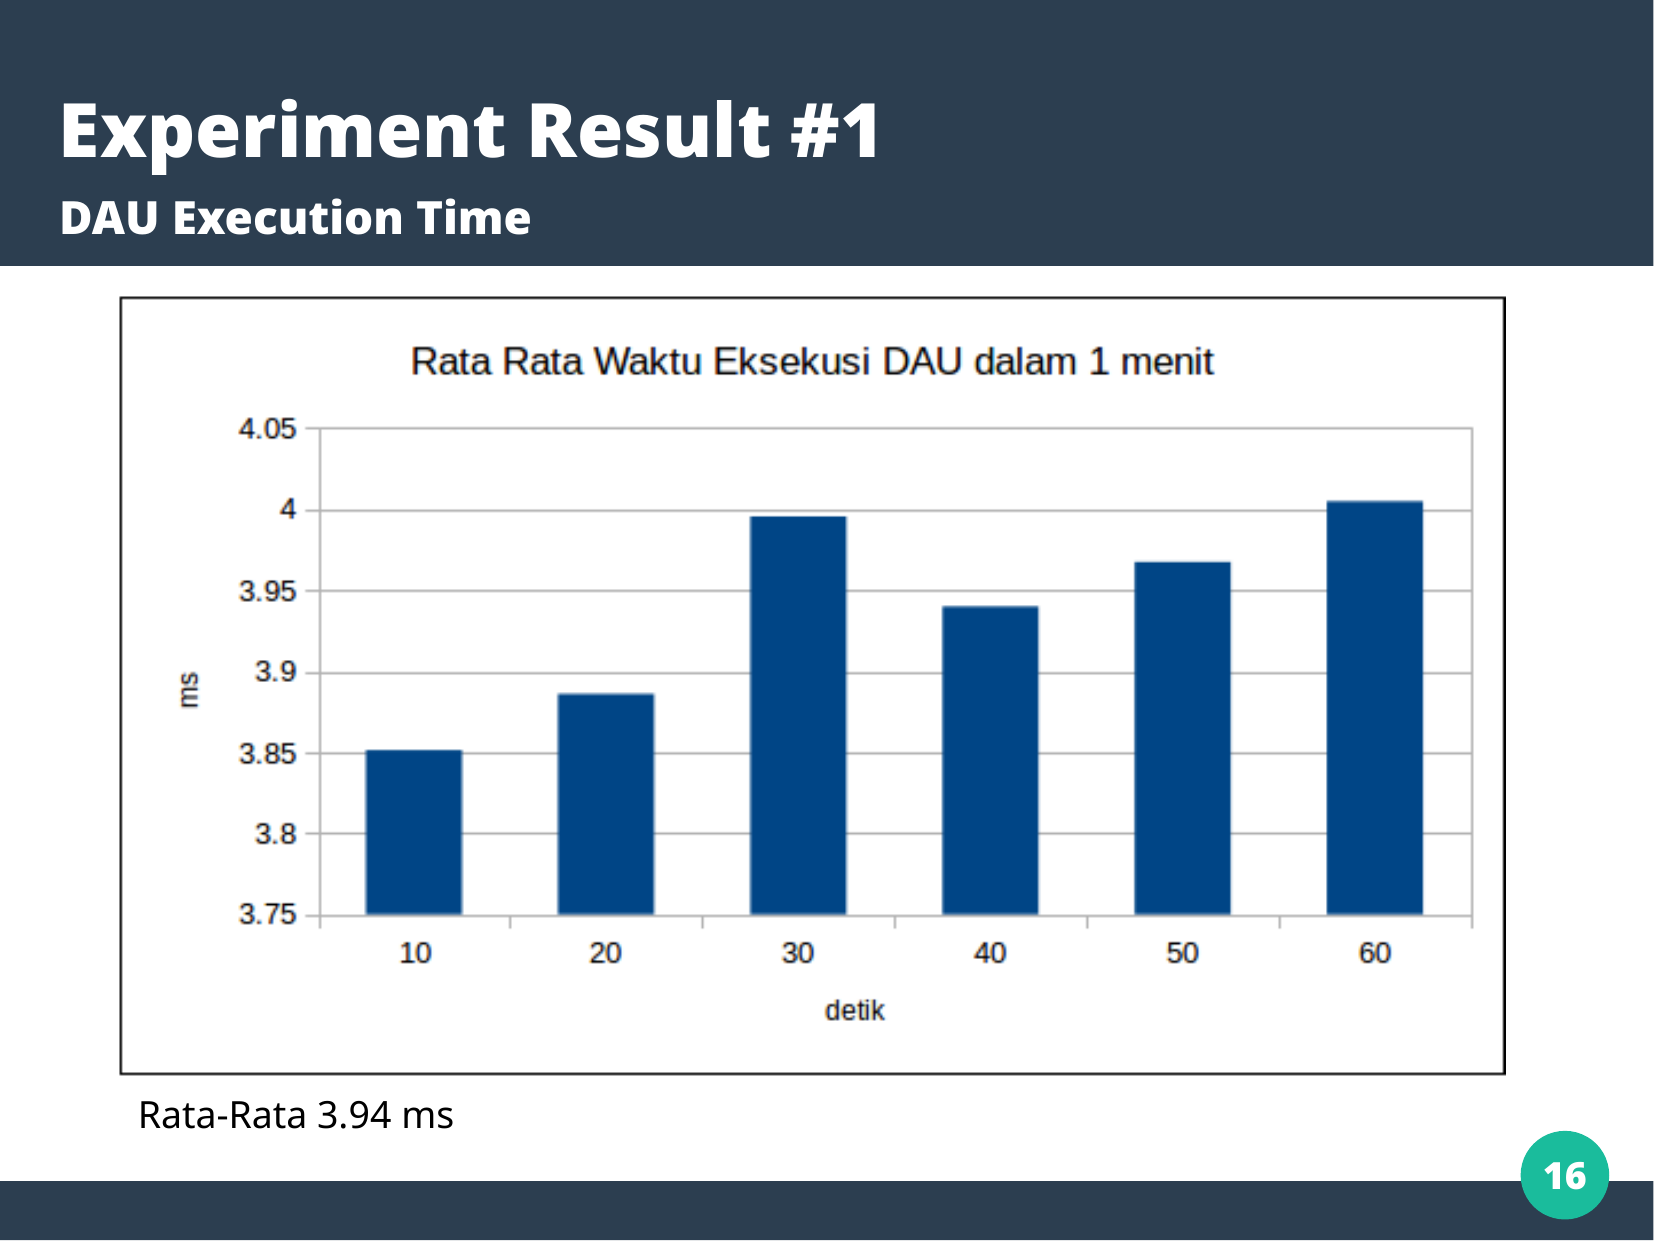

# Experiment Result #1
DAU Execution Time
Rata-Rata 3.94 ms
16